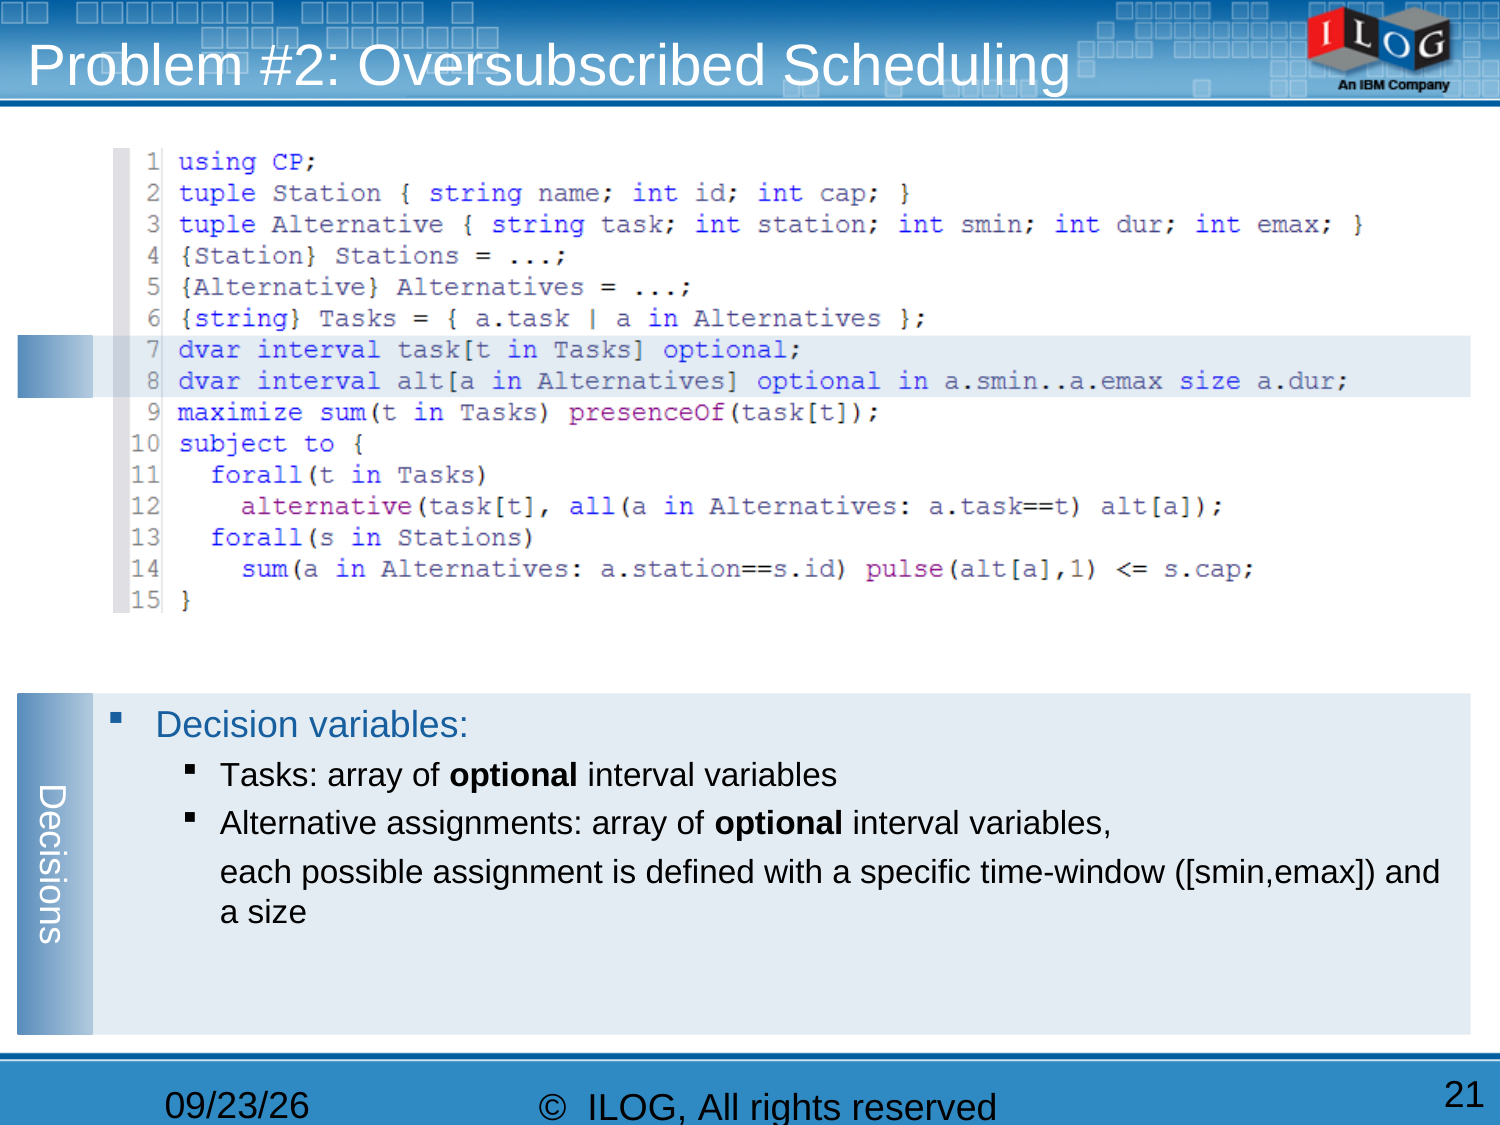

# Problem #2: Oversubscribed Scheduling
Decision variables:
Tasks: array of optional interval variables
Alternative assignments: array of optional interval variables,
	each possible assignment is defined with a specific time-window ([smin,emax]) and a size
Decisions
21
© ILOG, All rights reserved